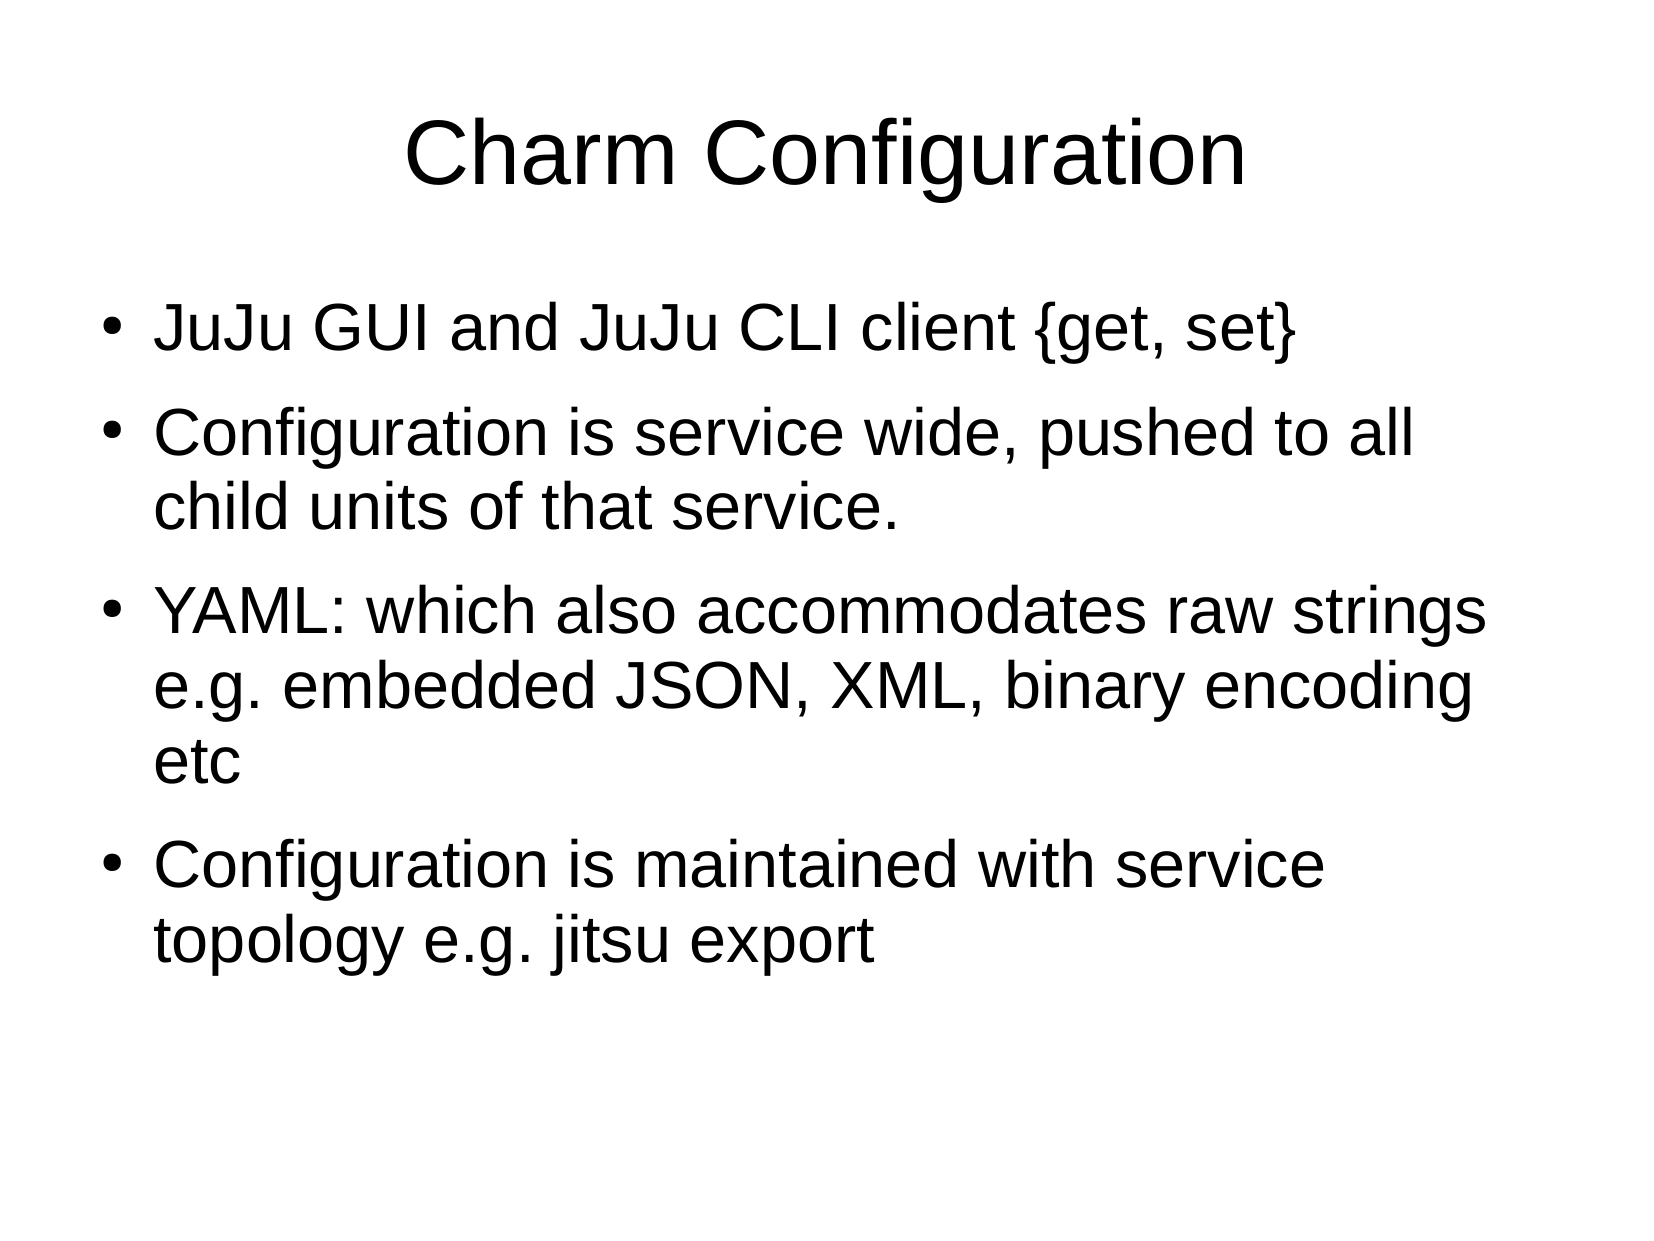

# Charm Configuration
JuJu GUI and JuJu CLI client {get, set}
Configuration is service wide, pushed to all child units of that service.
YAML: which also accommodates raw strings e.g. embedded JSON, XML, binary encoding etc
Configuration is maintained with service topology e.g. jitsu export